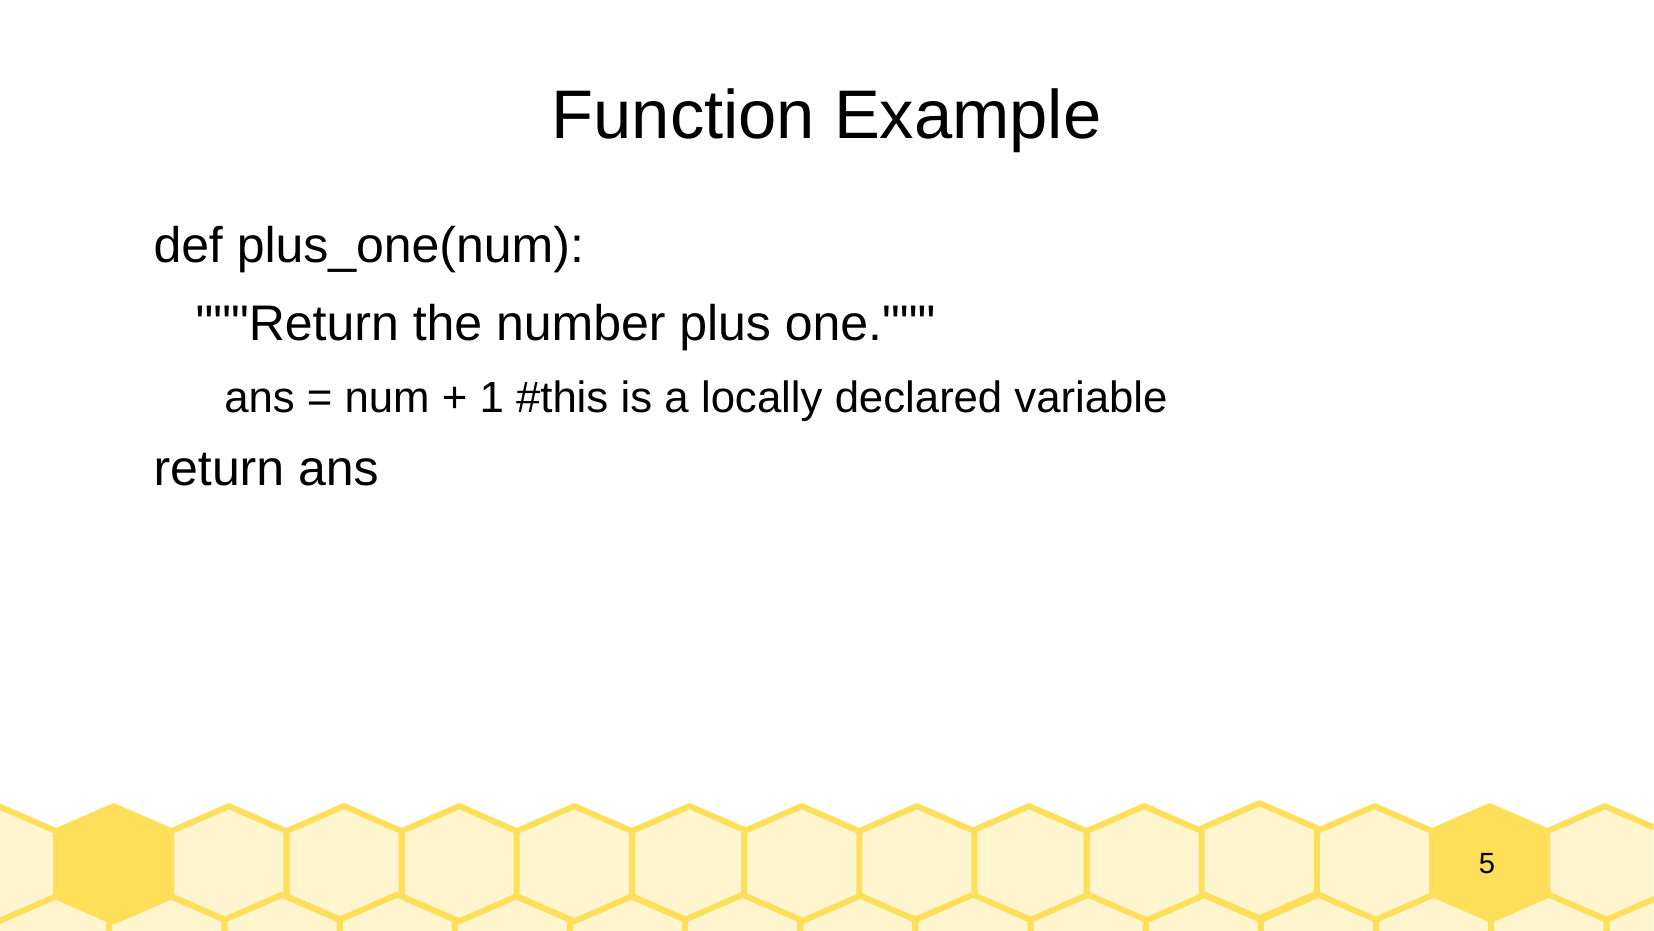

# Function Example
def plus_one(num):
 """Return the number plus one."""
ans = num + 1 #this is a locally declared variable
return ans